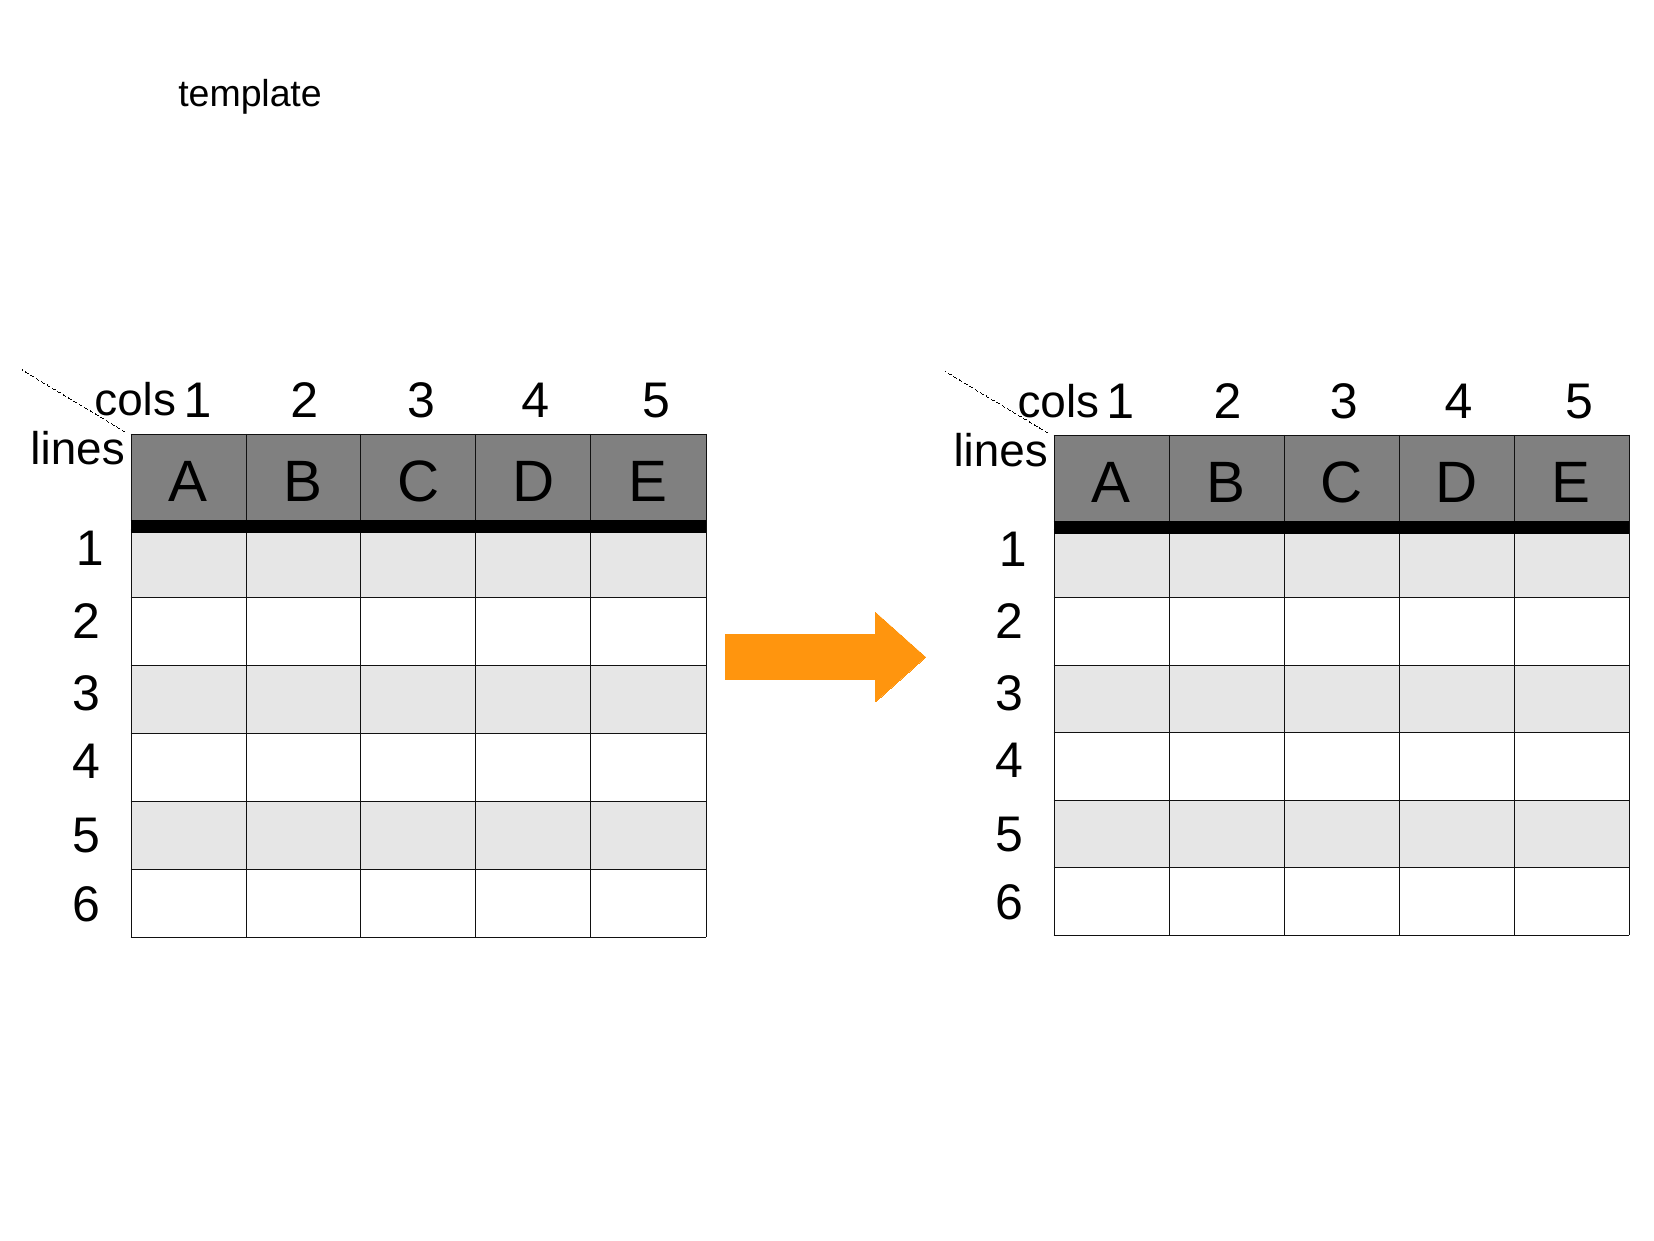

template
1
2
3
4
5
cols
lines
| A | B | C | D | E |
| --- | --- | --- | --- | --- |
| | | | | |
| | | | | |
| | | | | |
| | | | | |
| | | | | |
| | | | | |
1
2
3
4
5
6
1
2
3
4
5
cols
lines
| A | B | C | D | E |
| --- | --- | --- | --- | --- |
| | | | | |
| | | | | |
| | | | | |
| | | | | |
| | | | | |
| | | | | |
1
2
3
4
5
6